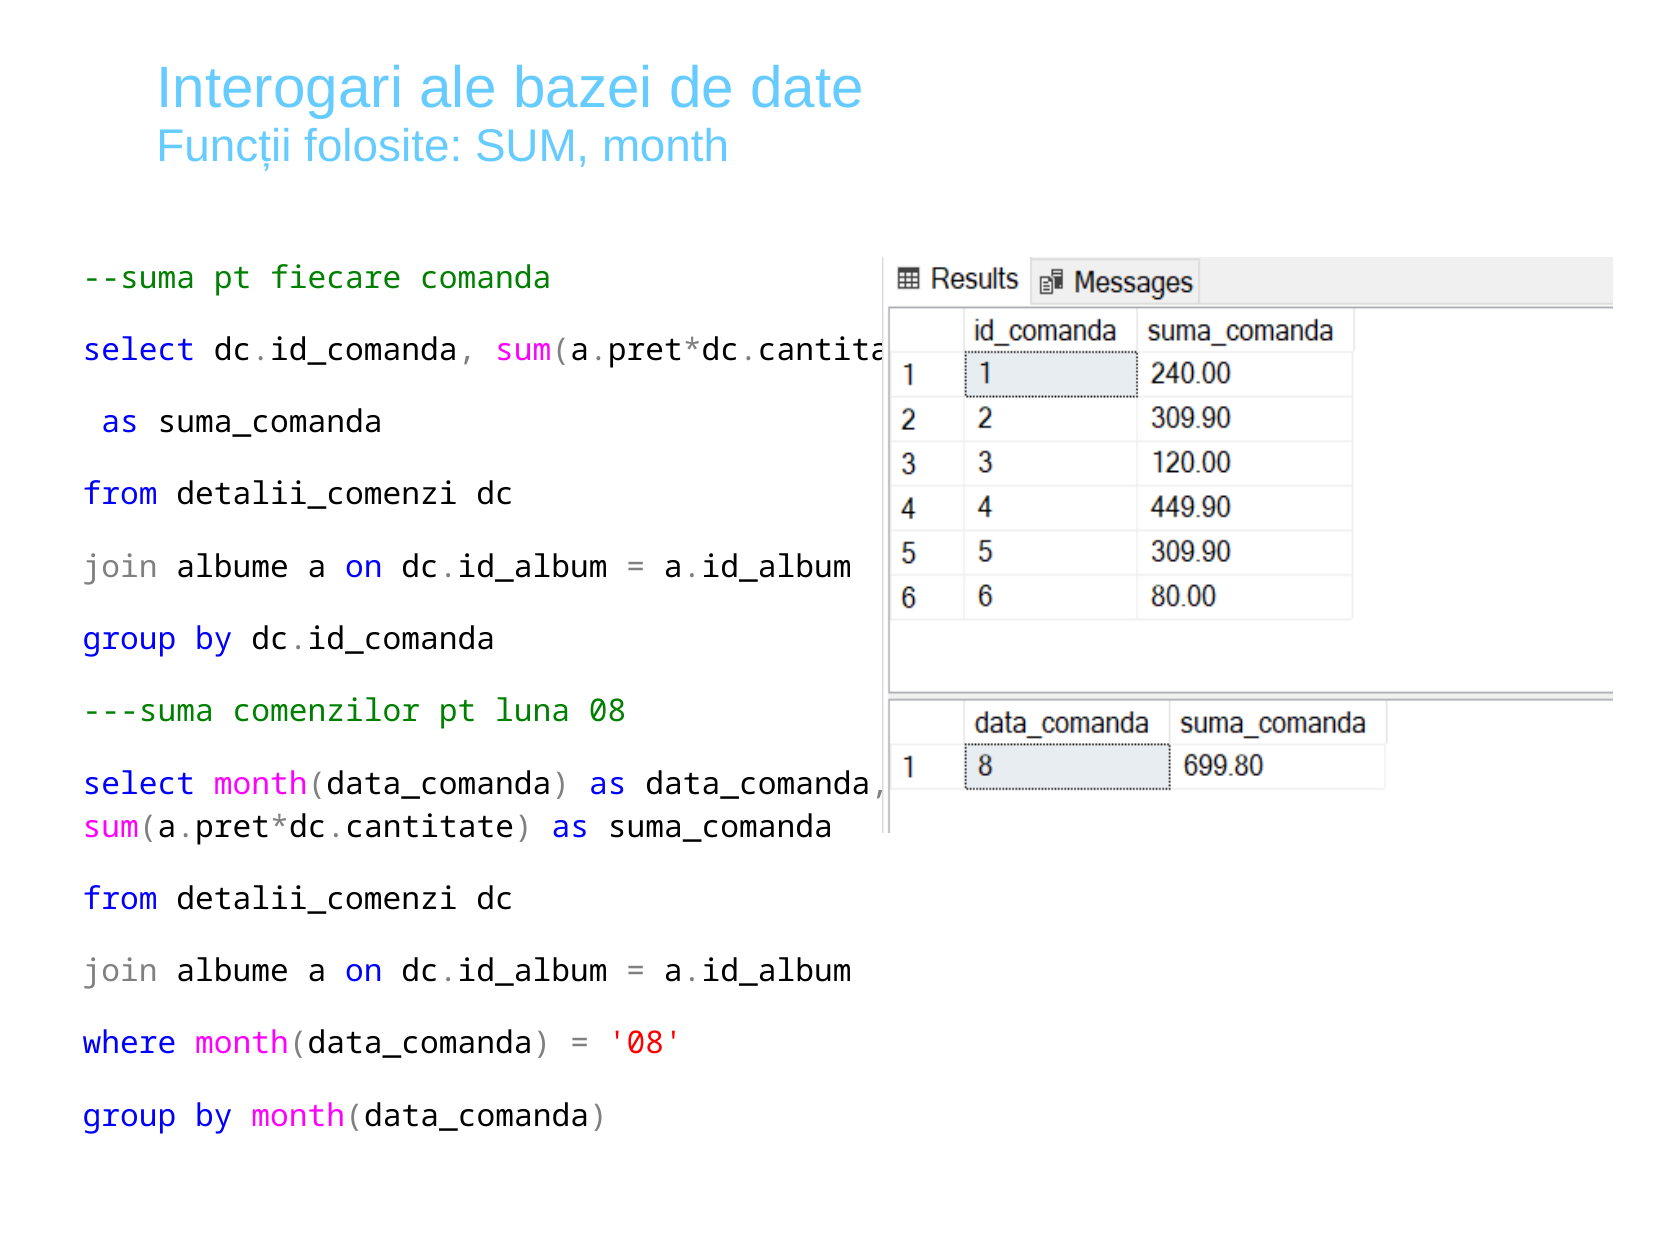

# Interogari ale bazei de date Funcții folosite: SUM, month
--suma pt fiecare comanda
select dc.id_comanda, sum(a.pret*dc.cantitate)
 as suma_comanda
from detalii_comenzi dc
join albume a on dc.id_album = a.id_album
group by dc.id_comanda
---suma comenzilor pt luna 08
select month(data_comanda) as data_comanda, sum(a.pret*dc.cantitate) as suma_comanda
from detalii_comenzi dc
join albume a on dc.id_album = a.id_album
where month(data_comanda) = '08'
group by month(data_comanda)